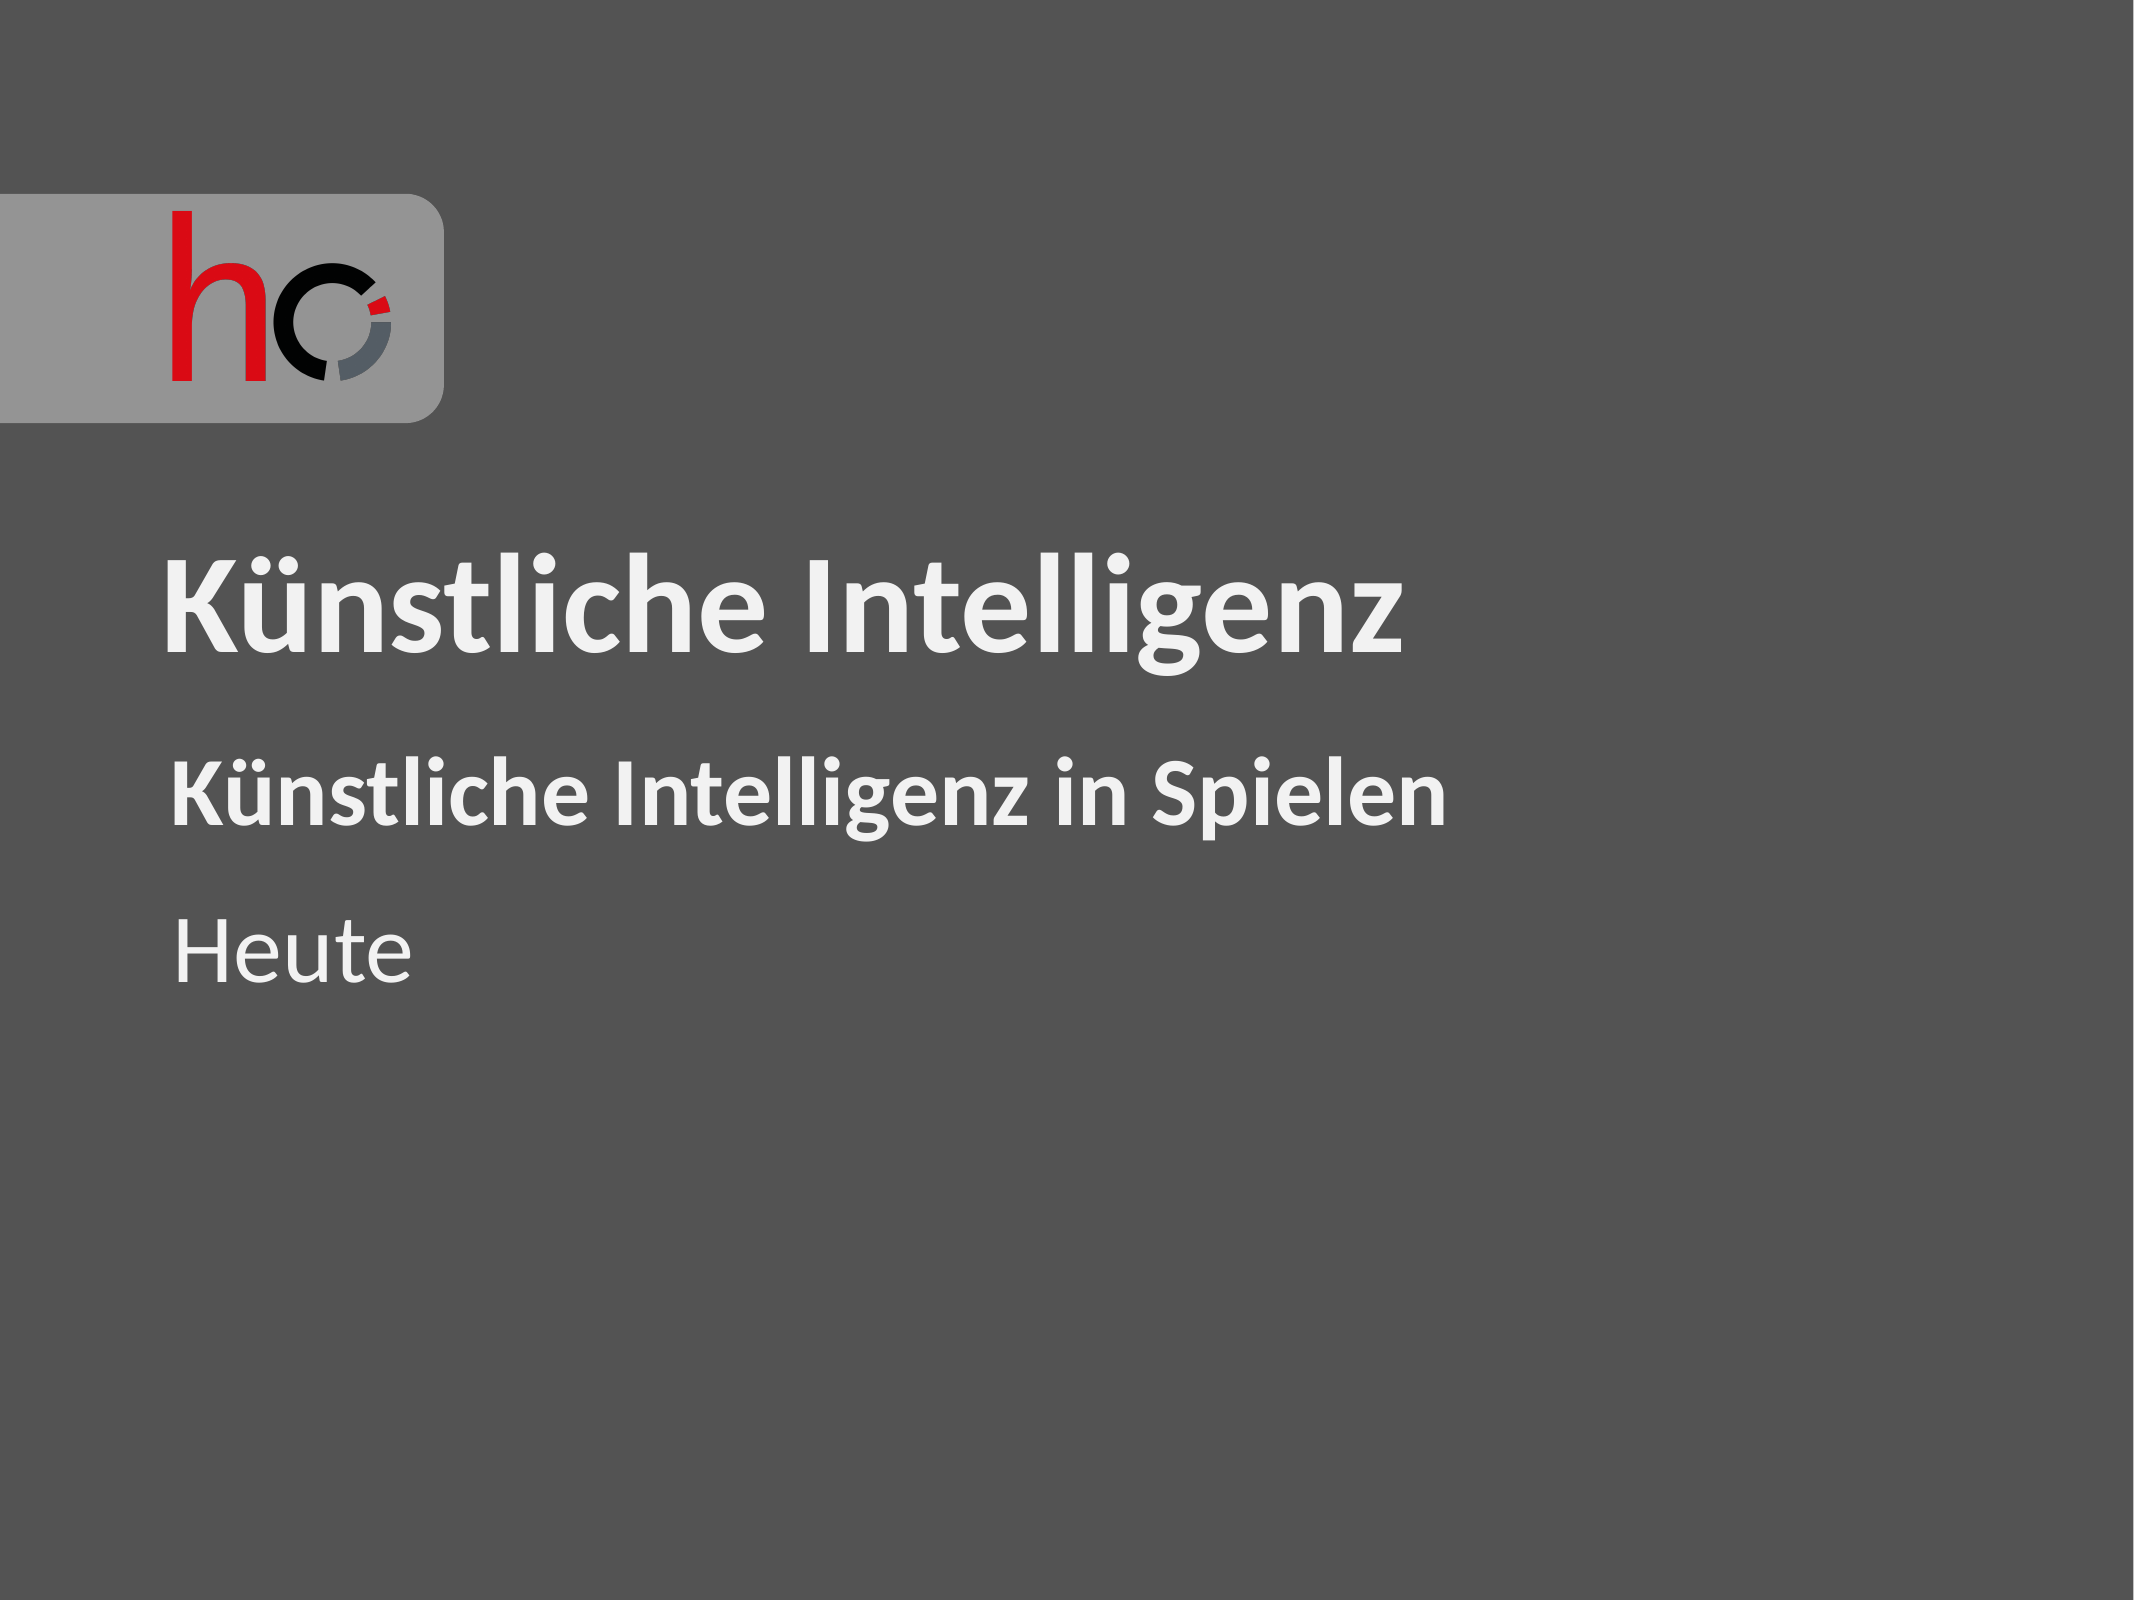

Künstliche Intelligenz
# Titel
Künstliche Intelligenz in Spielen
Kapitel
Heute
Author